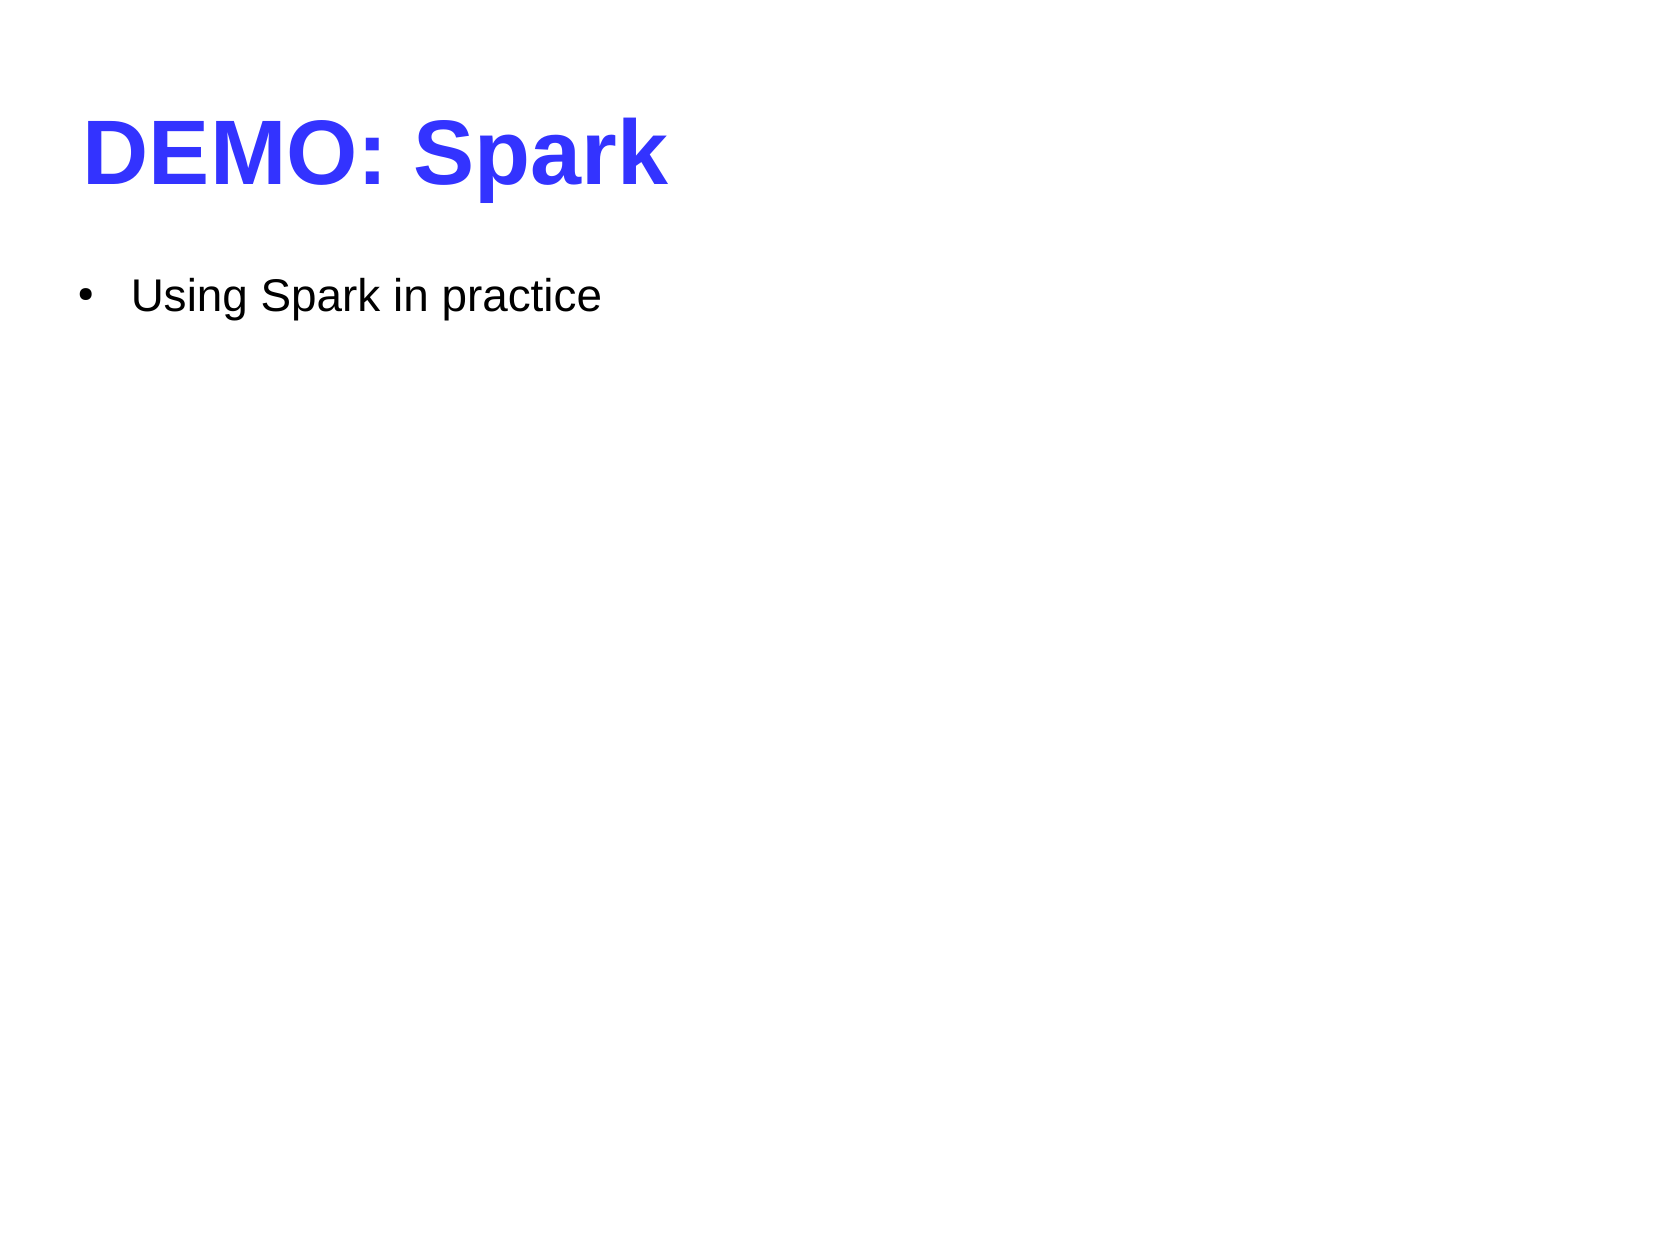

# DEMO: Spark
Using Spark in practice